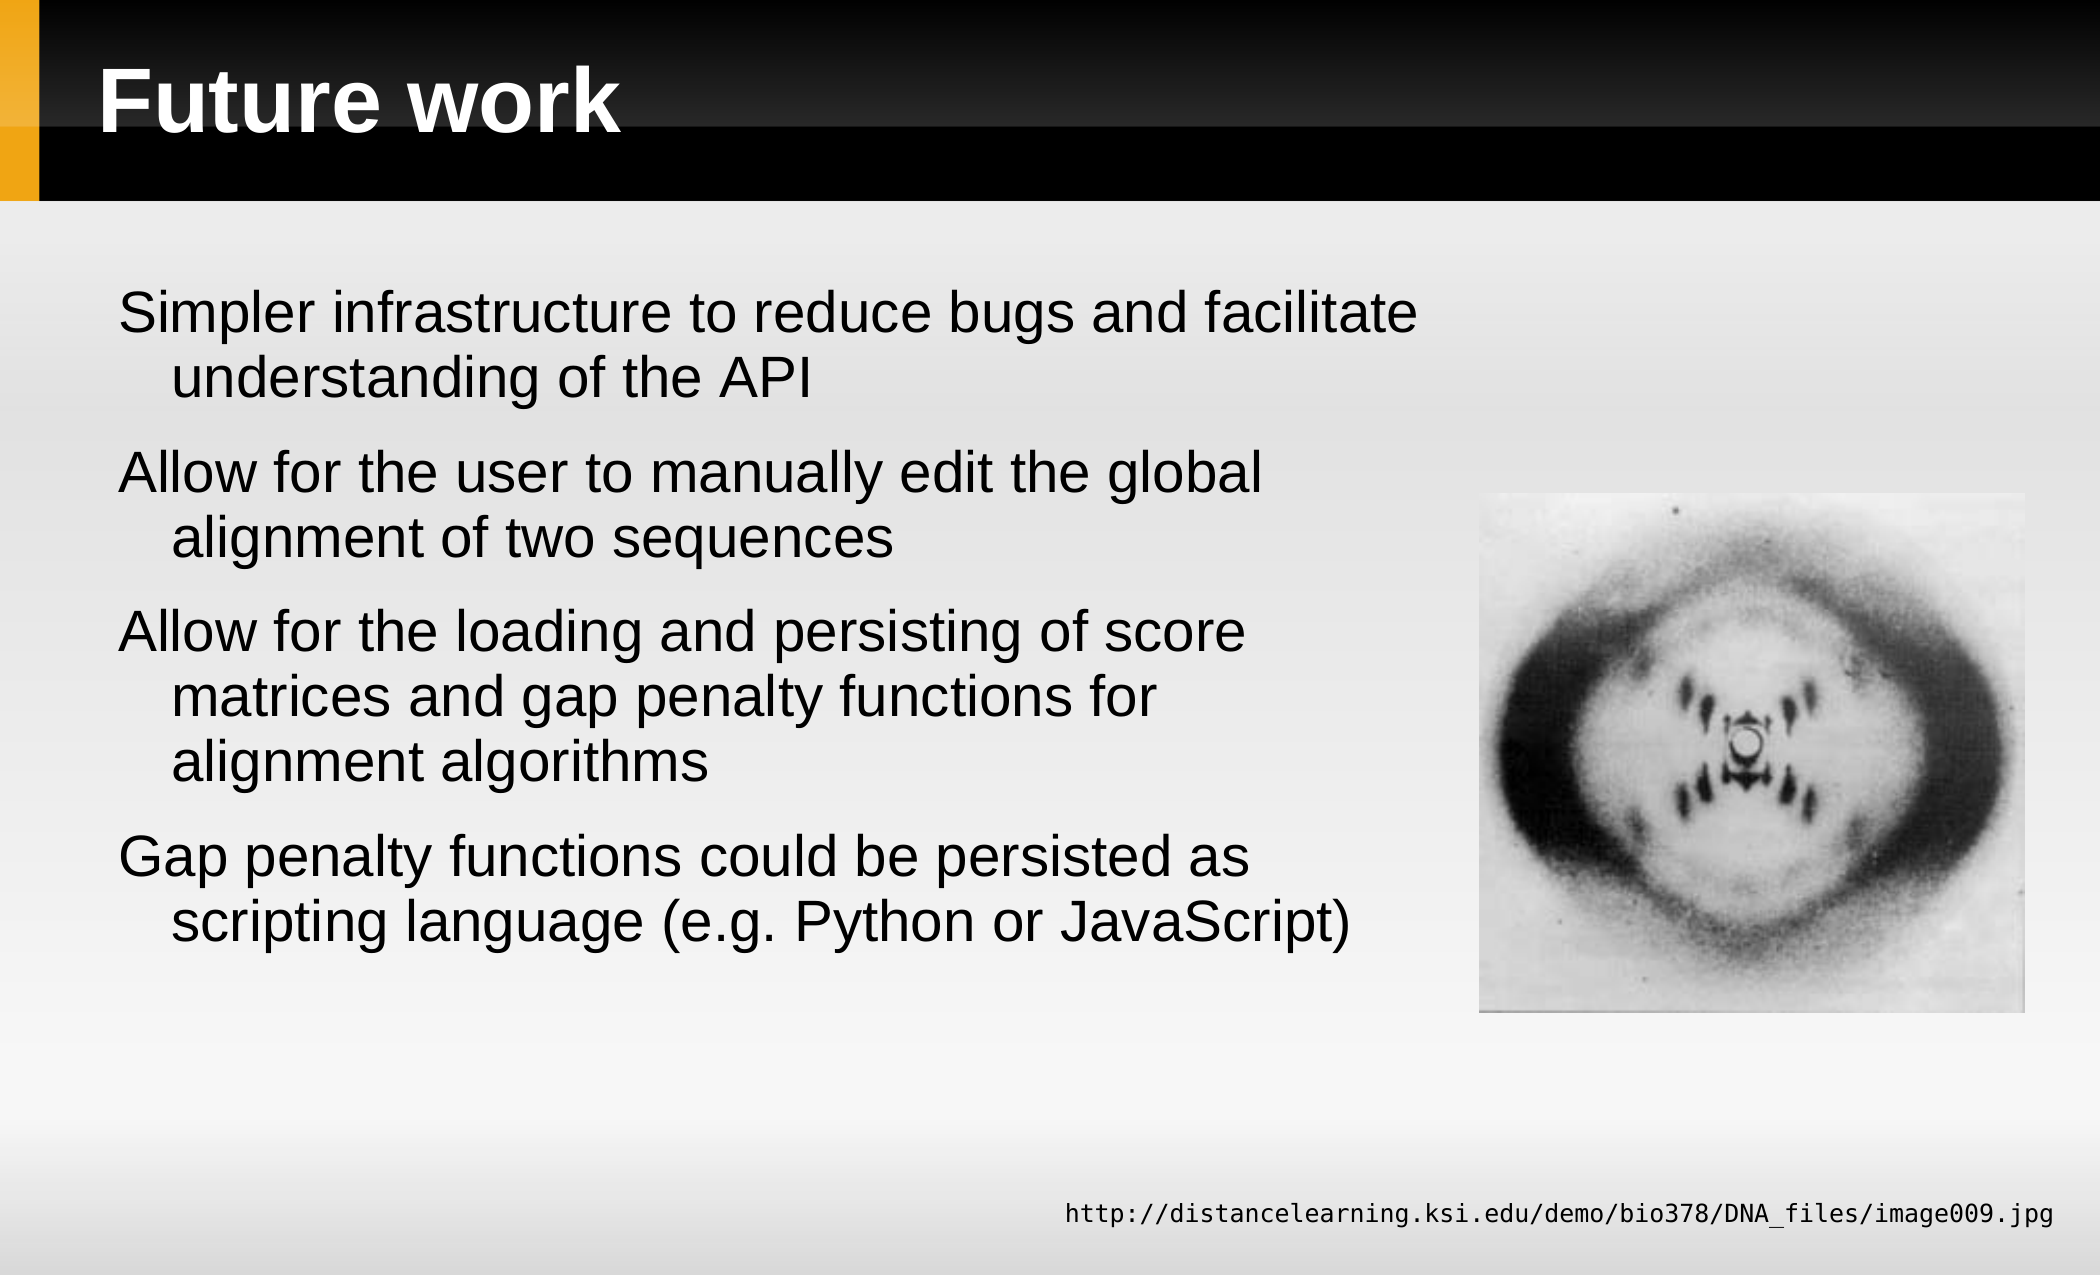

# Future work
Simpler infrastructure to reduce bugs and facilitate understanding of the API
Allow for the user to manually edit the global alignment of two sequences
Allow for the loading and persisting of score matrices and gap penalty functions for alignment algorithms
Gap penalty functions could be persisted as scripting language (e.g. Python or JavaScript)
http://distancelearning.ksi.edu/demo/bio378/DNA_files/image009.jpg